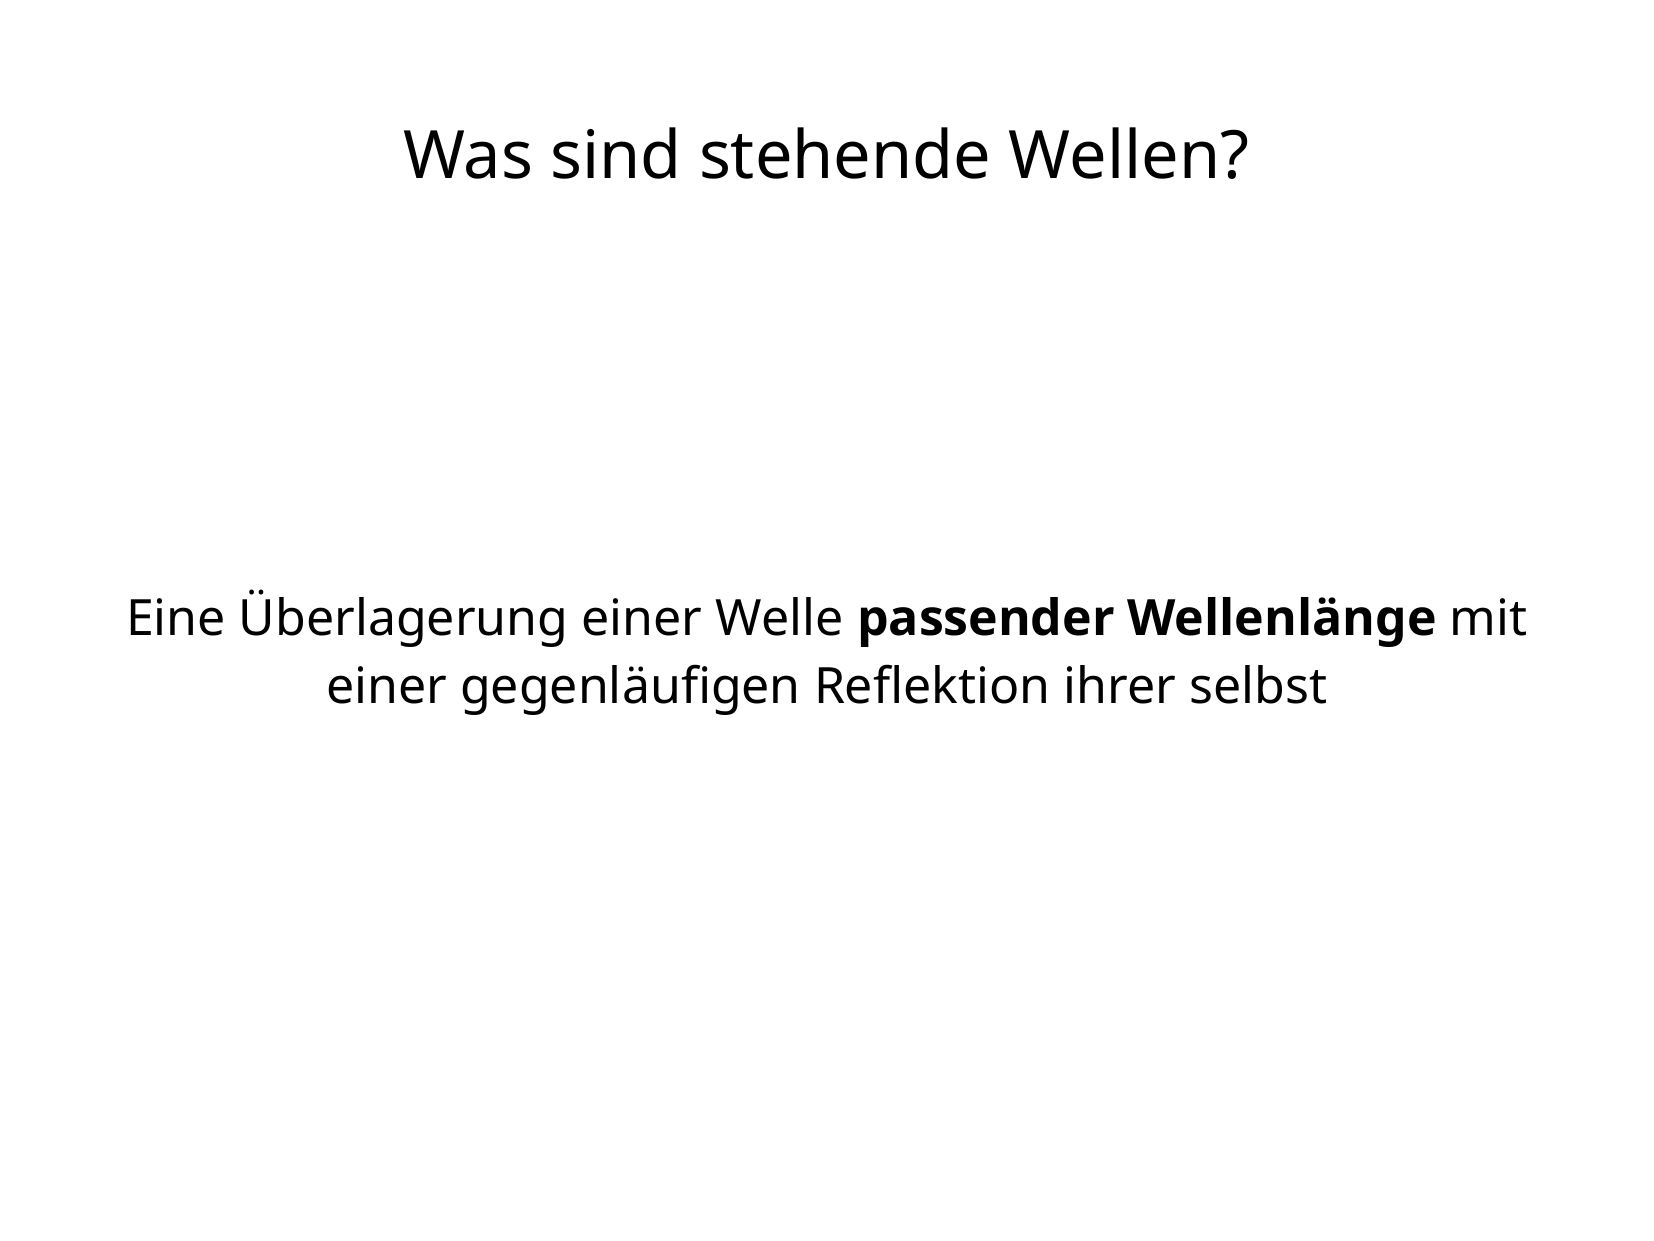

# Was sind stehende Wellen?
Eine Überlagerung einer Welle passender Wellenlänge mit einer gegenläufigen Reflektion ihrer selbst